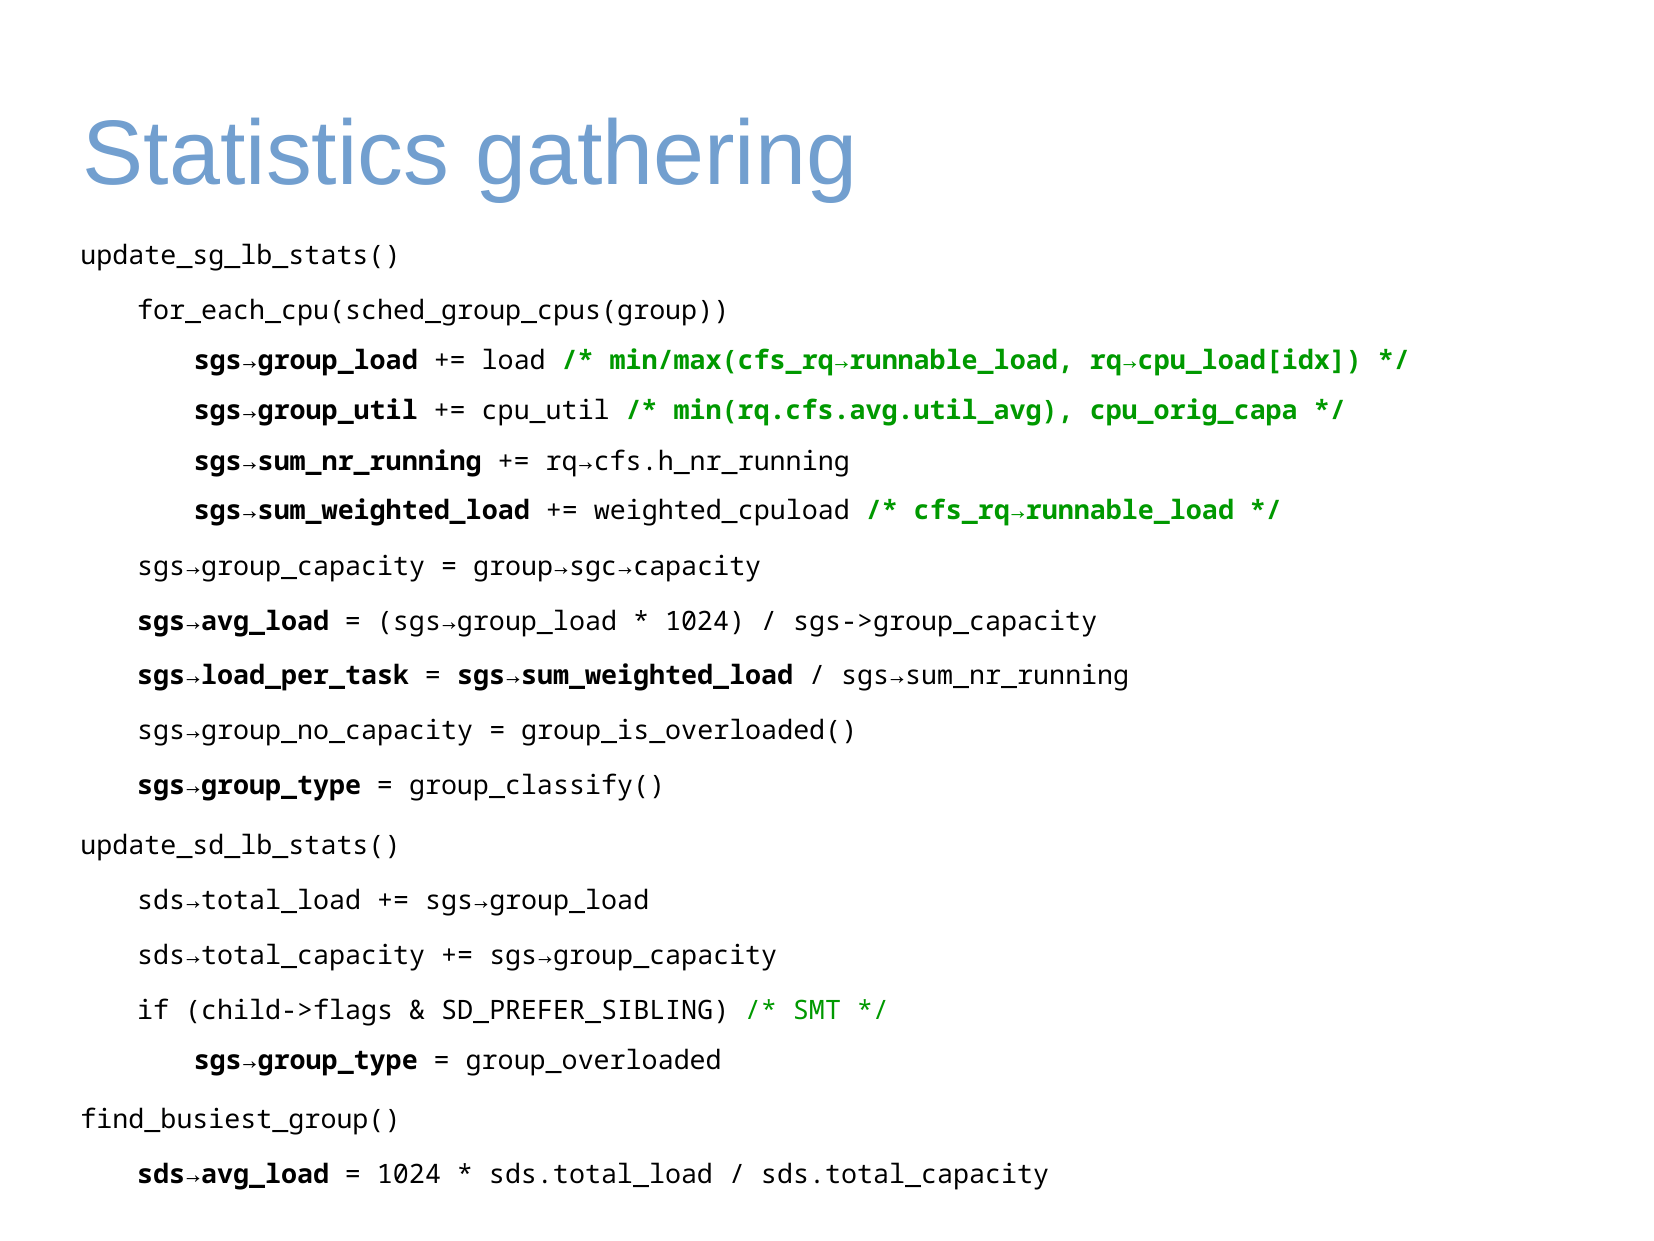

# Statistics gathering
update_sg_lb_stats()
for_each_cpu(sched_group_cpus(group))
sgs→group_load += load /* min/max(cfs_rq→runnable_load, rq→cpu_load[idx]) */
sgs→group_util += cpu_util /* min(rq.cfs.avg.util_avg), cpu_orig_capa */
sgs→sum_nr_running += rq→cfs.h_nr_running
sgs→sum_weighted_load += weighted_cpuload /* cfs_rq→runnable_load */
sgs→group_capacity = group→sgc→capacity
sgs→avg_load = (sgs→group_load * 1024) / sgs->group_capacity
sgs→load_per_task = sgs→sum_weighted_load / sgs→sum_nr_running
sgs→group_no_capacity = group_is_overloaded()
sgs→group_type = group_classify()
update_sd_lb_stats()
sds→total_load += sgs→group_load
sds→total_capacity += sgs→group_capacity
if (child->flags & SD_PREFER_SIBLING) /* SMT */
sgs→group_type = group_overloaded
find_busiest_group()
sds→avg_load = 1024 * sds.total_load / sds.total_capacity